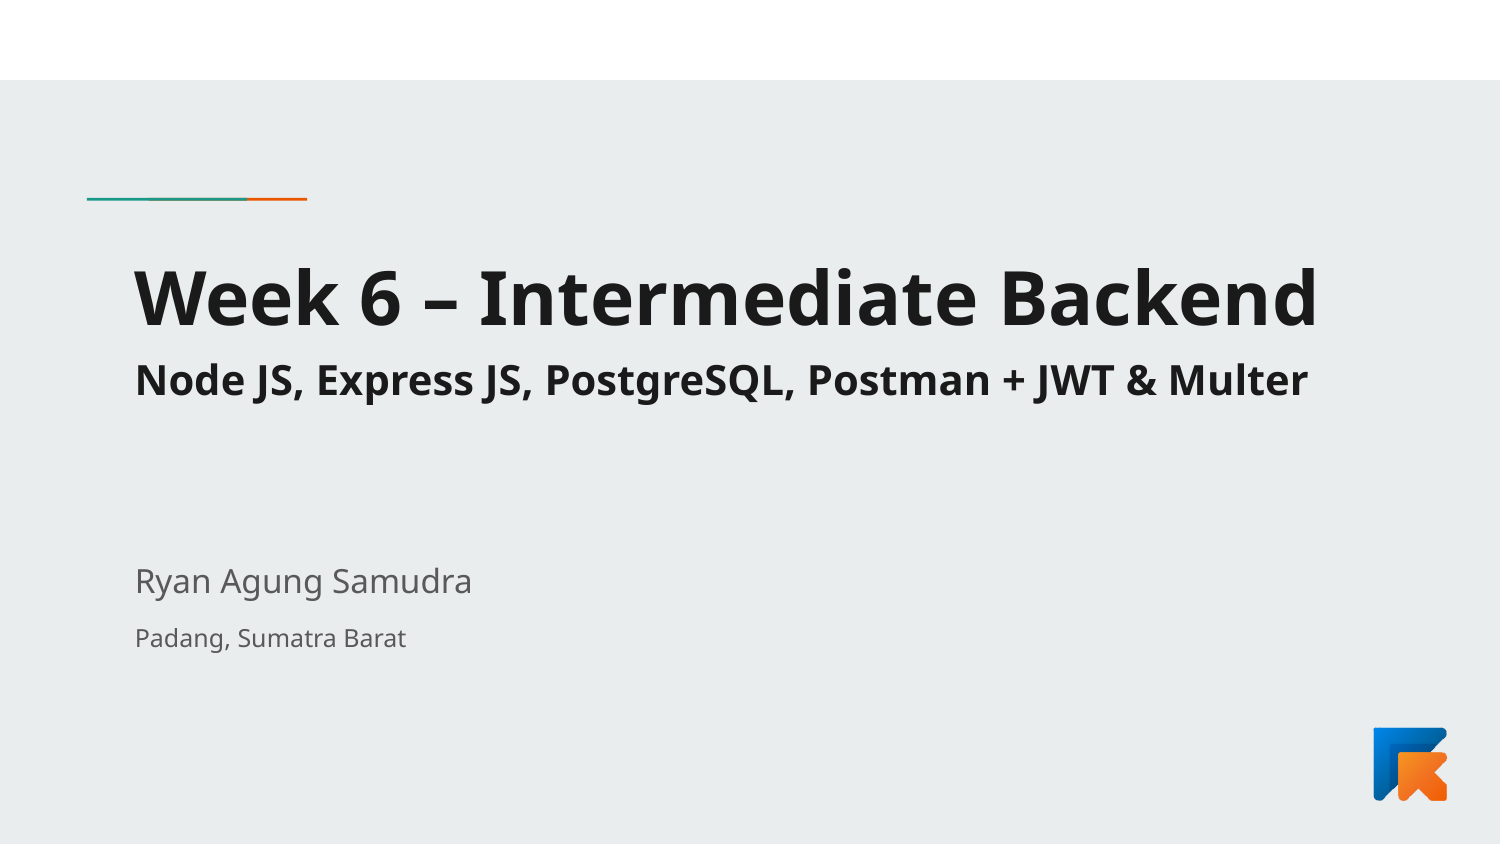

# Week 6 – Intermediate Backend Node JS, Express JS, PostgreSQL, Postman + JWT & Multer
Ryan Agung Samudra
Padang, Sumatra Barat